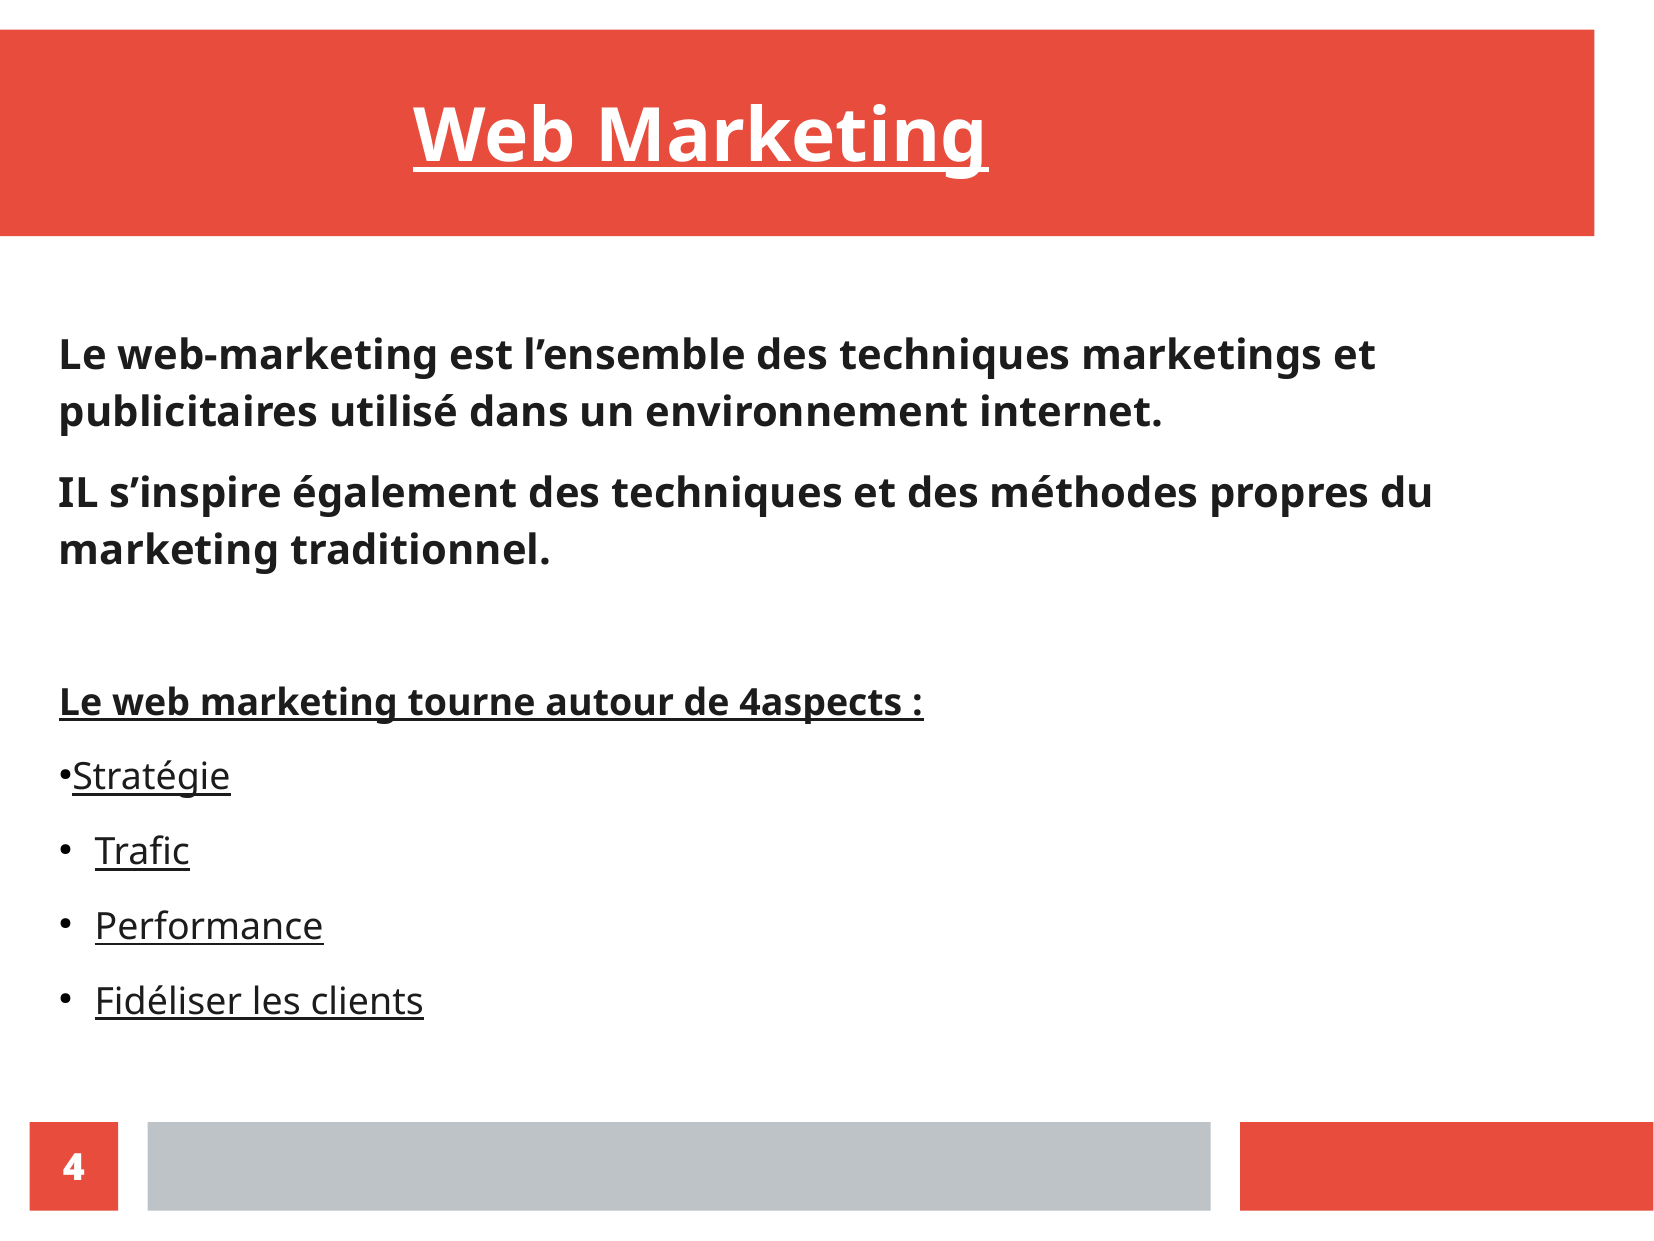

# Web Marketing
Le web-marketing est l’ensemble des techniques marketings et publicitaires utilisé dans un environnement internet.
IL s’inspire également des techniques et des méthodes propres du marketing traditionnel.
Le web marketing tourne autour de 4aspects :
Stratégie
Trafic
Performance
Fidéliser les clients
4